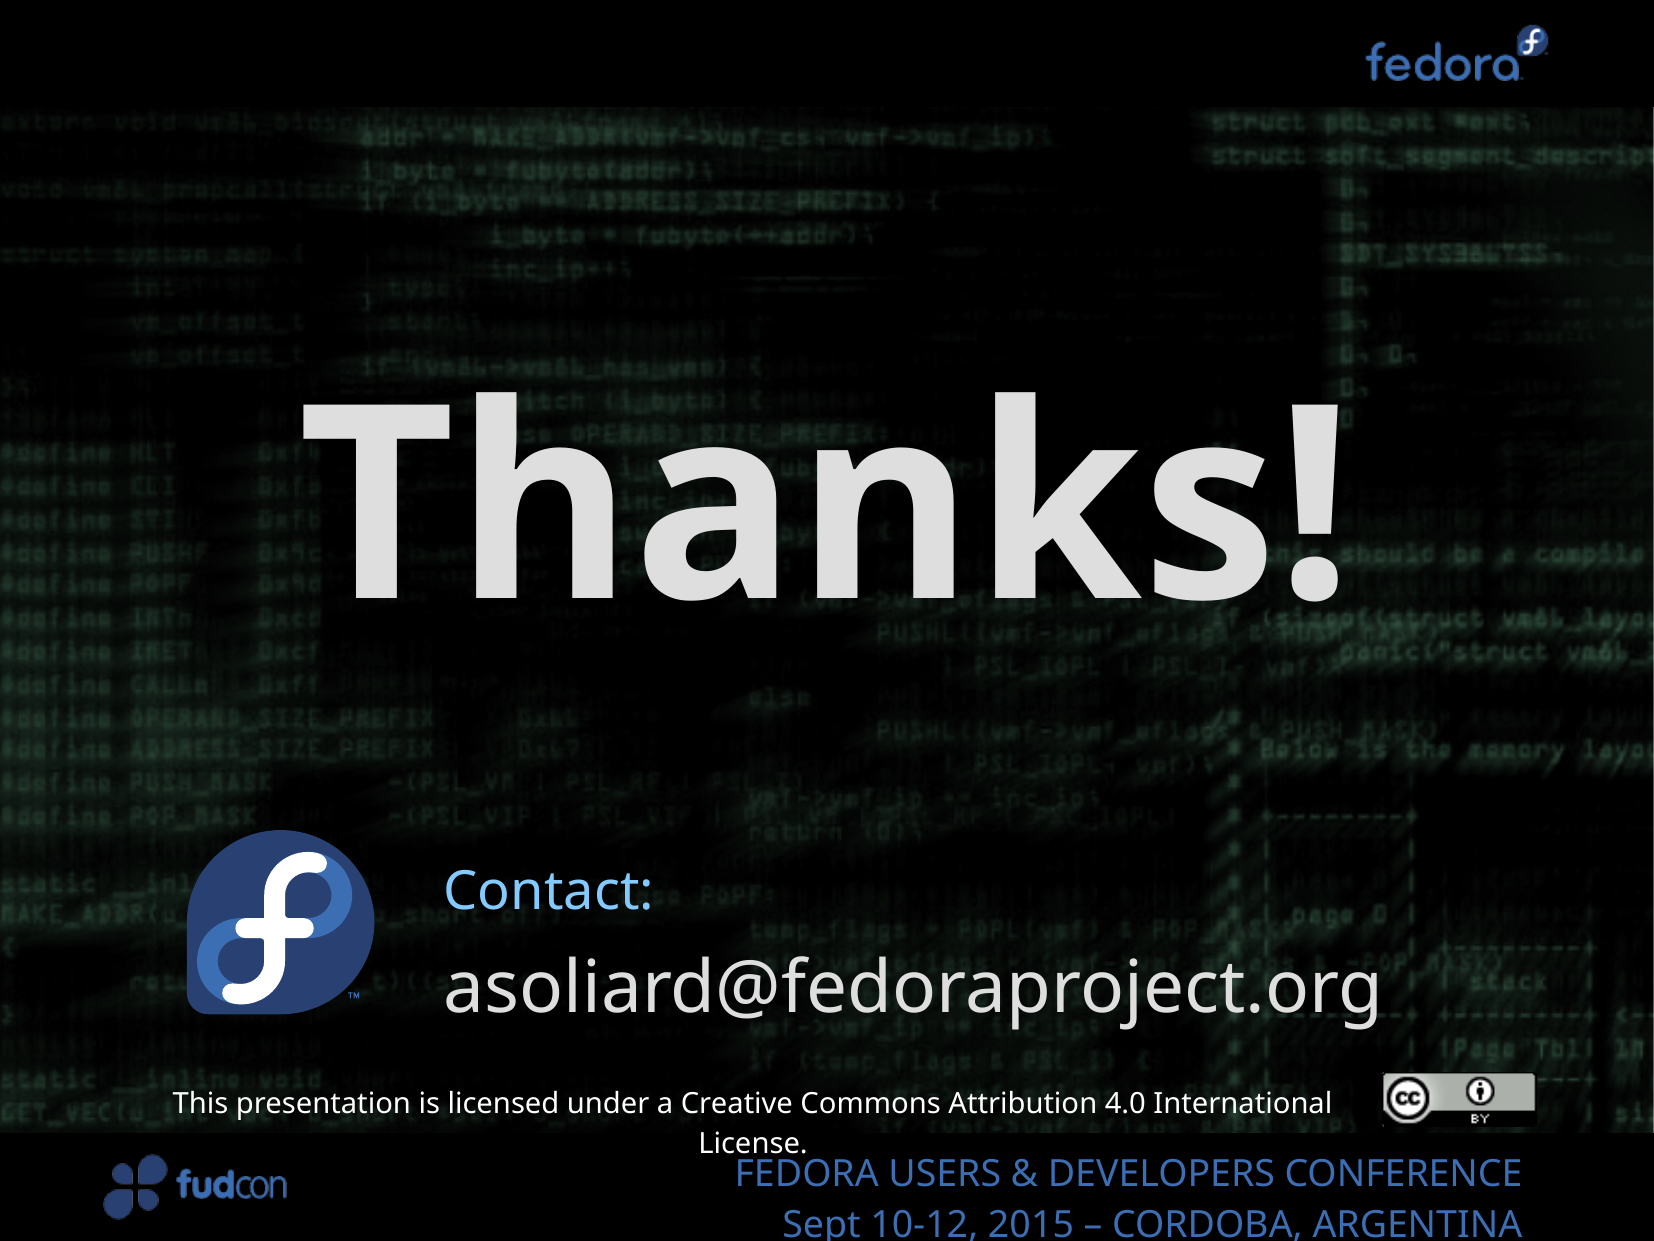

Thanks!
Contact:
asoliard@fedoraproject.org
This presentation is licensed under a Creative Commons Attribution 4.0 International License.